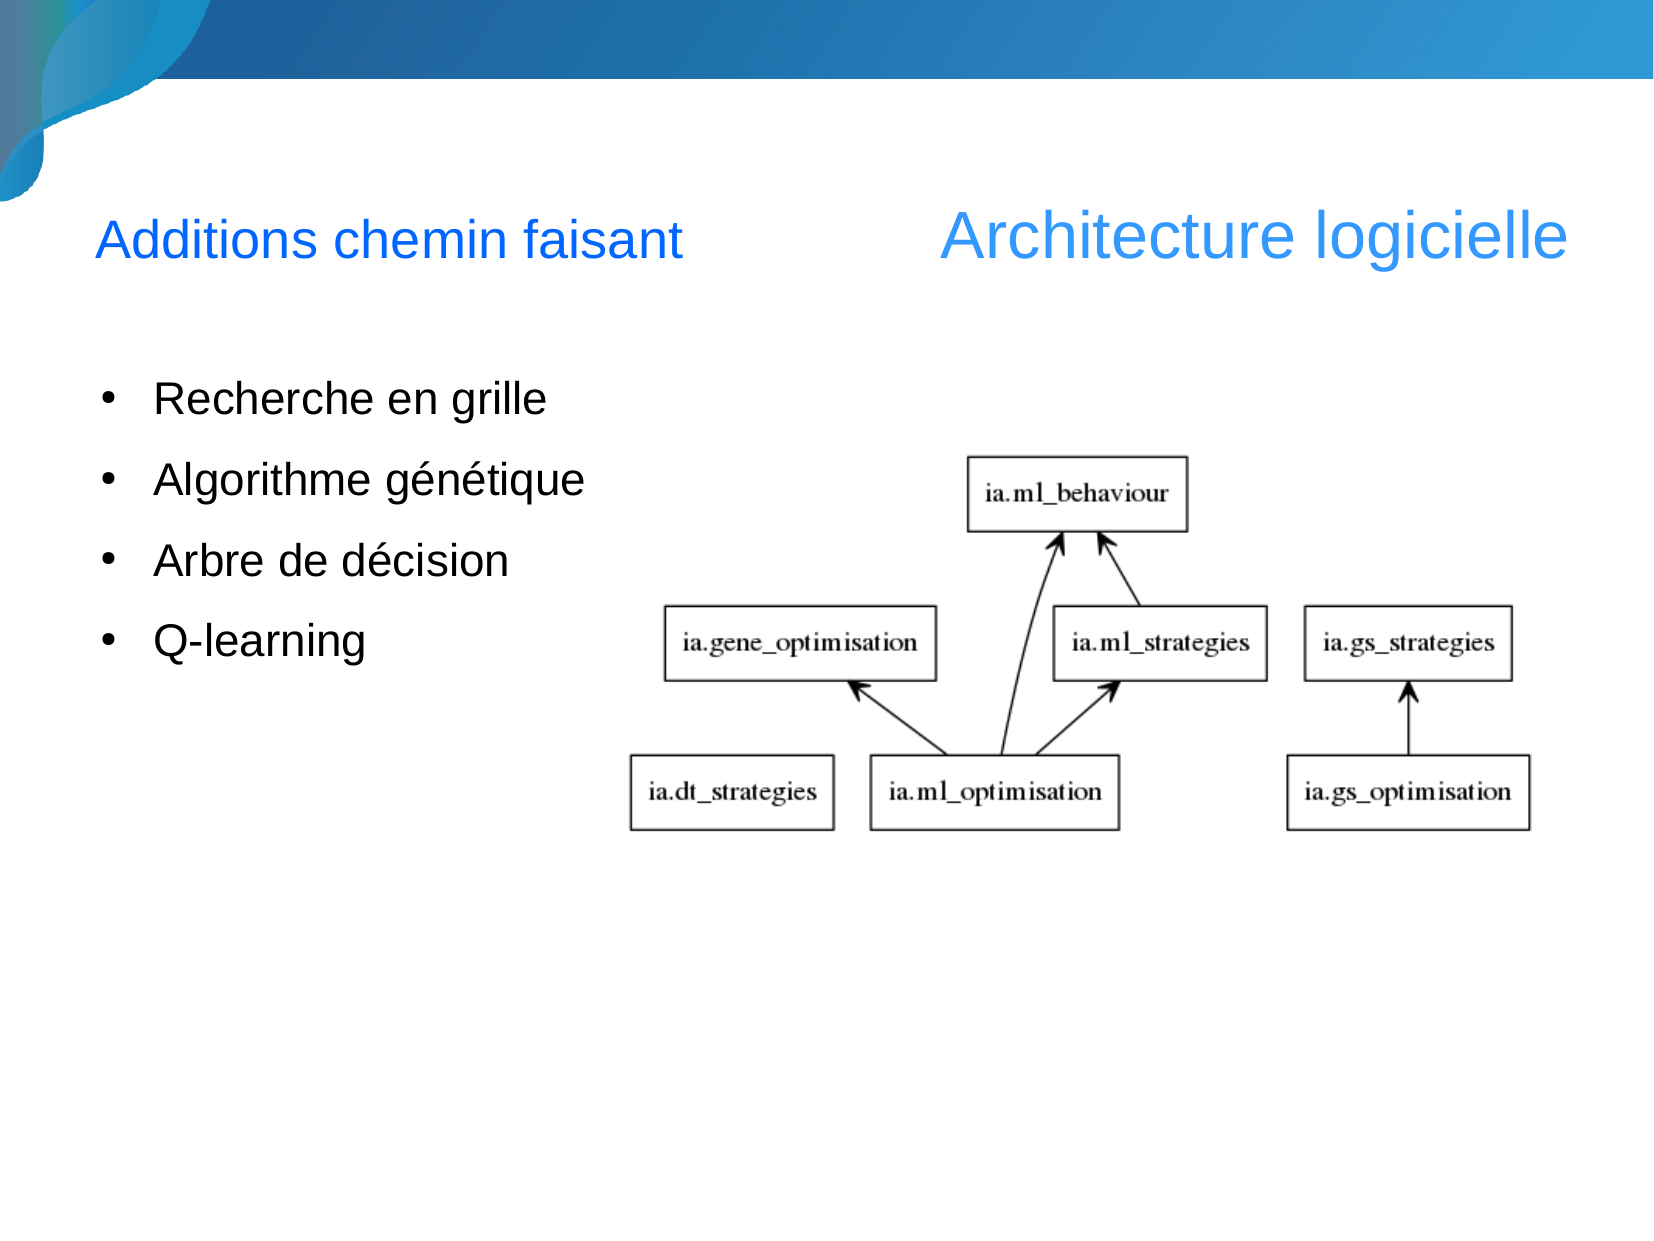

Additions chemin faisant Architecture logicielle
# Recherche en grille
Algorithme génétique
Arbre de décision
Q-learning